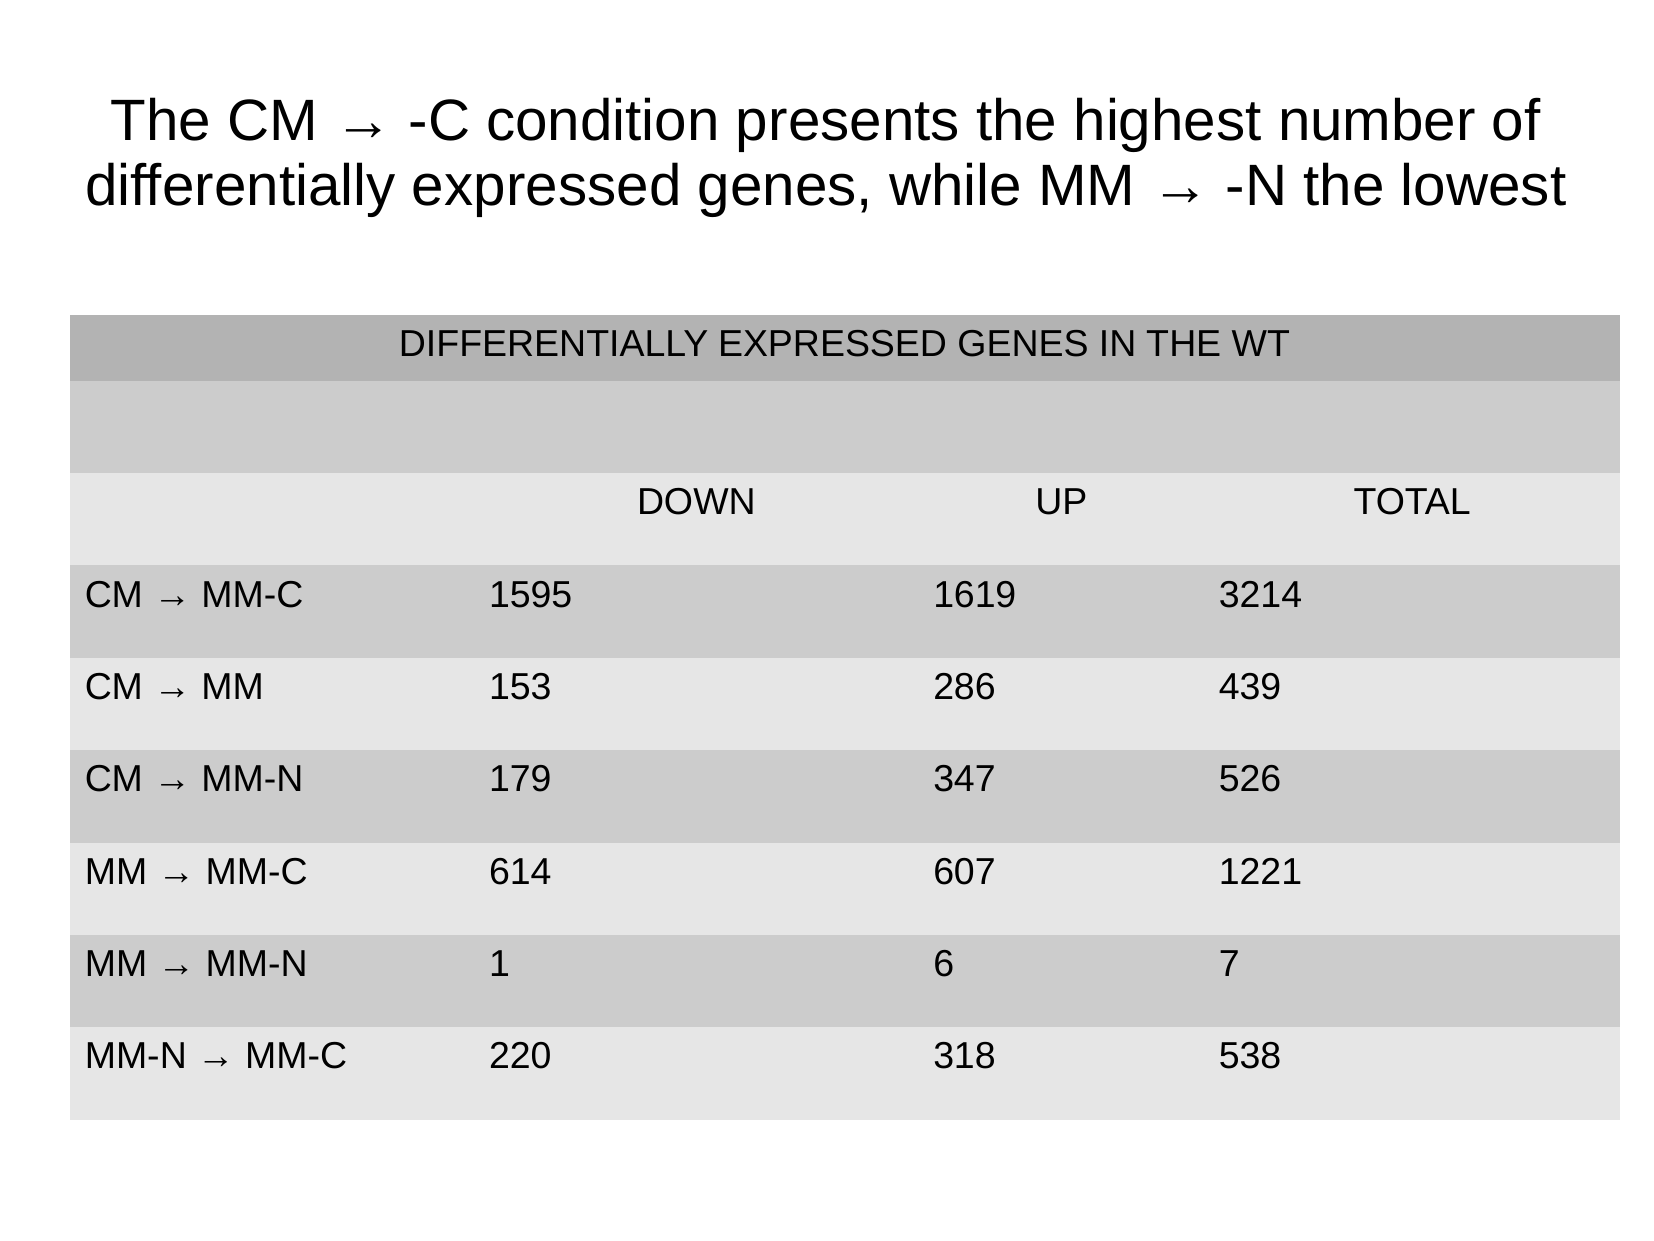

# The CM → -C condition presents the highest number of differentially expressed genes, while MM → -N the lowest
| DIFFERENTIALLY EXPRESSED GENES IN THE WT | | | |
| --- | --- | --- | --- |
| | | | |
| | DOWN | UP | TOTAL |
| CM → MM-C | 1595 | 1619 | 3214 |
| CM → MM | 153 | 286 | 439 |
| CM → MM-N | 179 | 347 | 526 |
| MM → MM-C | 614 | 607 | 1221 |
| MM → MM-N | 1 | 6 | 7 |
| MM-N → MM-C | 220 | 318 | 538 |